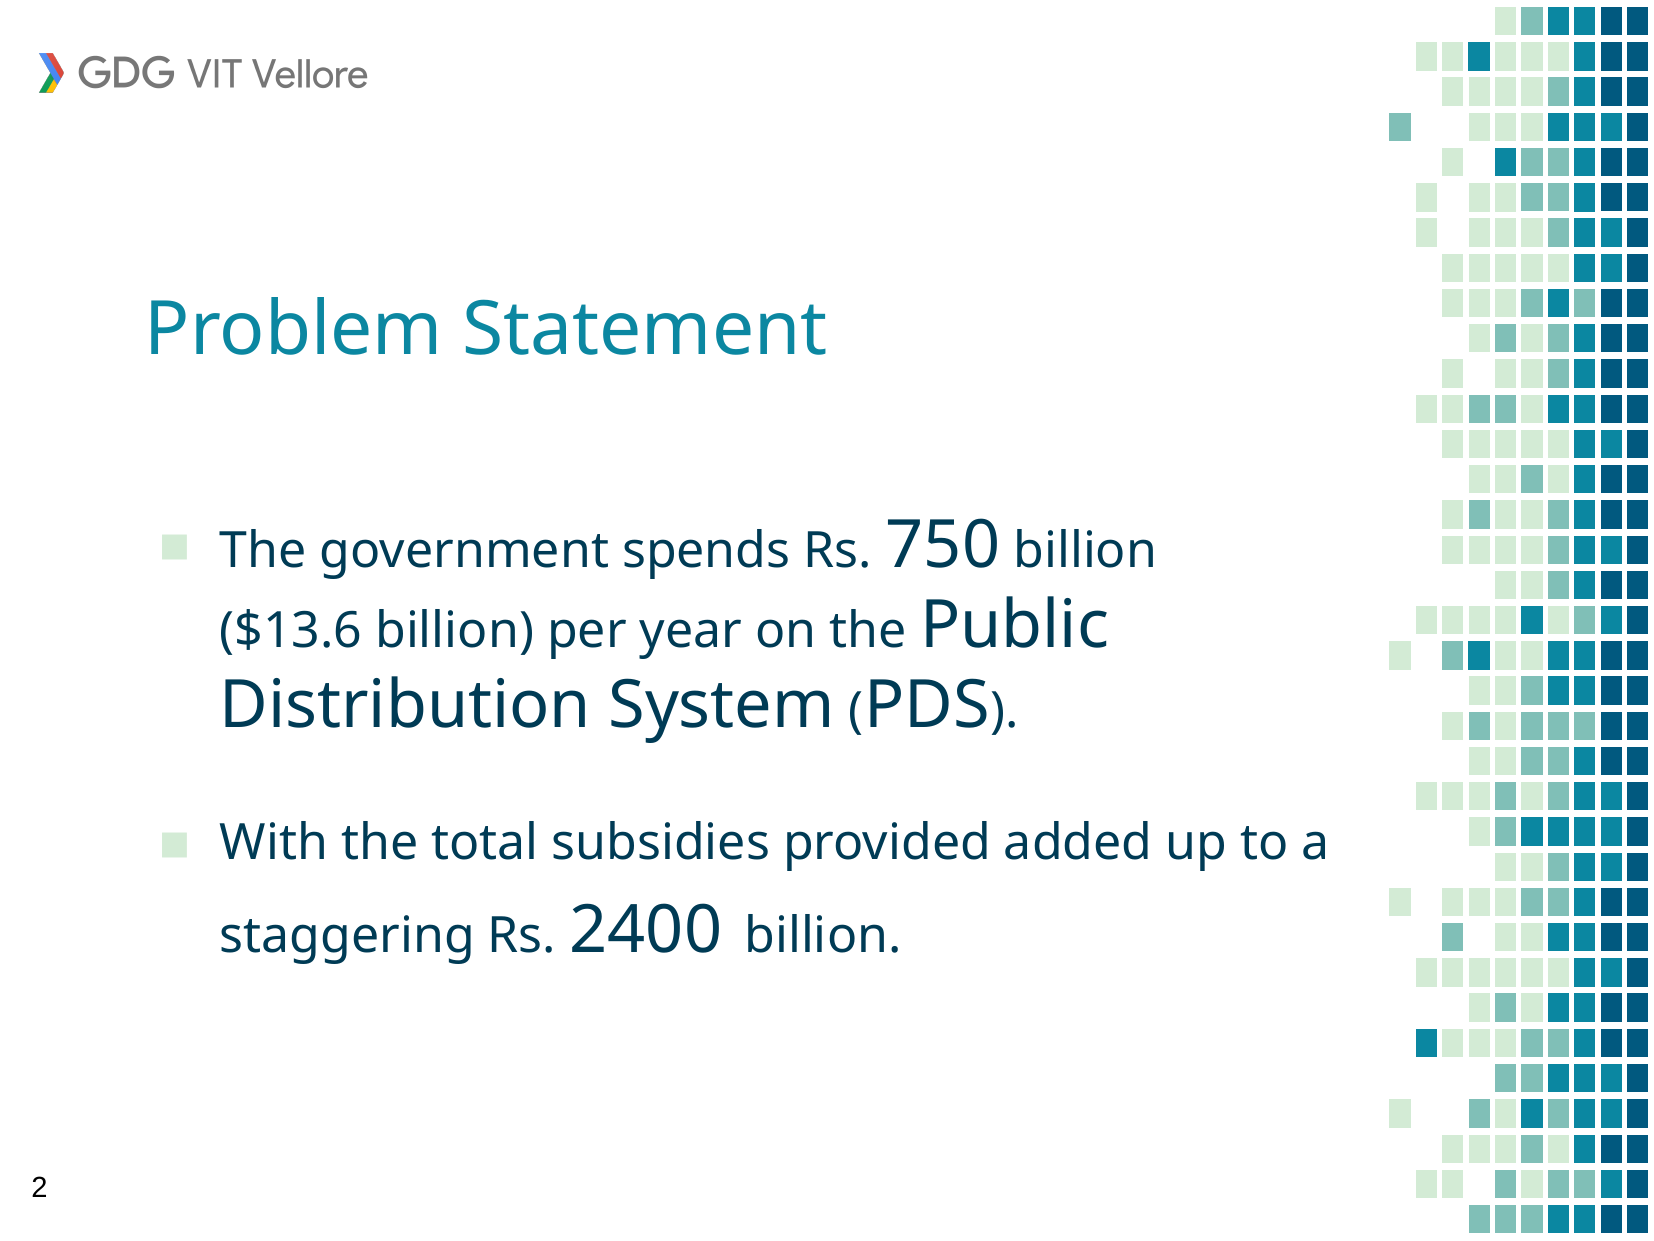

# Problem Statement
The government spends Rs. 750 billion ($13.6 billion) per year on the Public Distribution System (PDS).
With the total subsidies provided added up to a staggering Rs. 2400 billion.